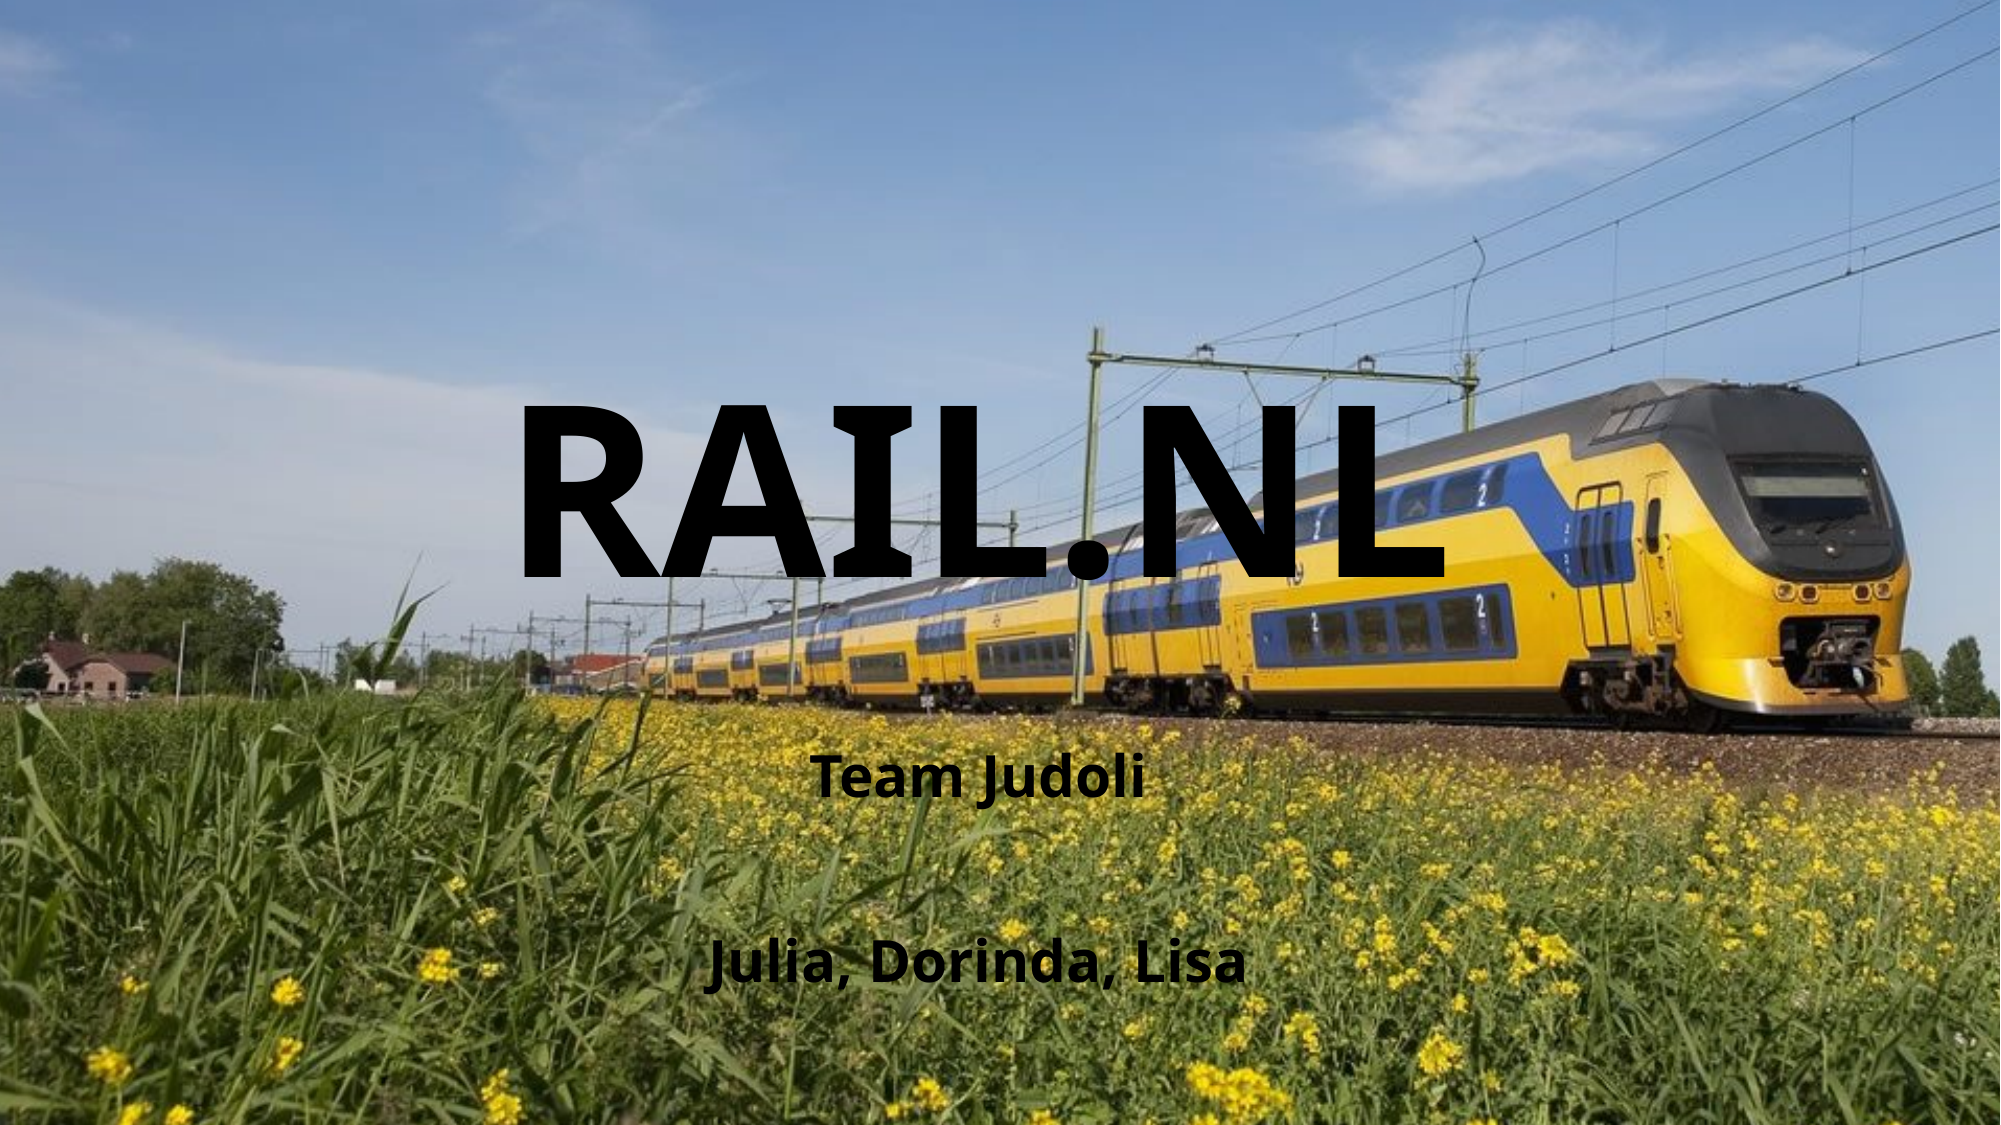

# RAIL.NL
Team Judoli
Julia, Dorinda, Lisa